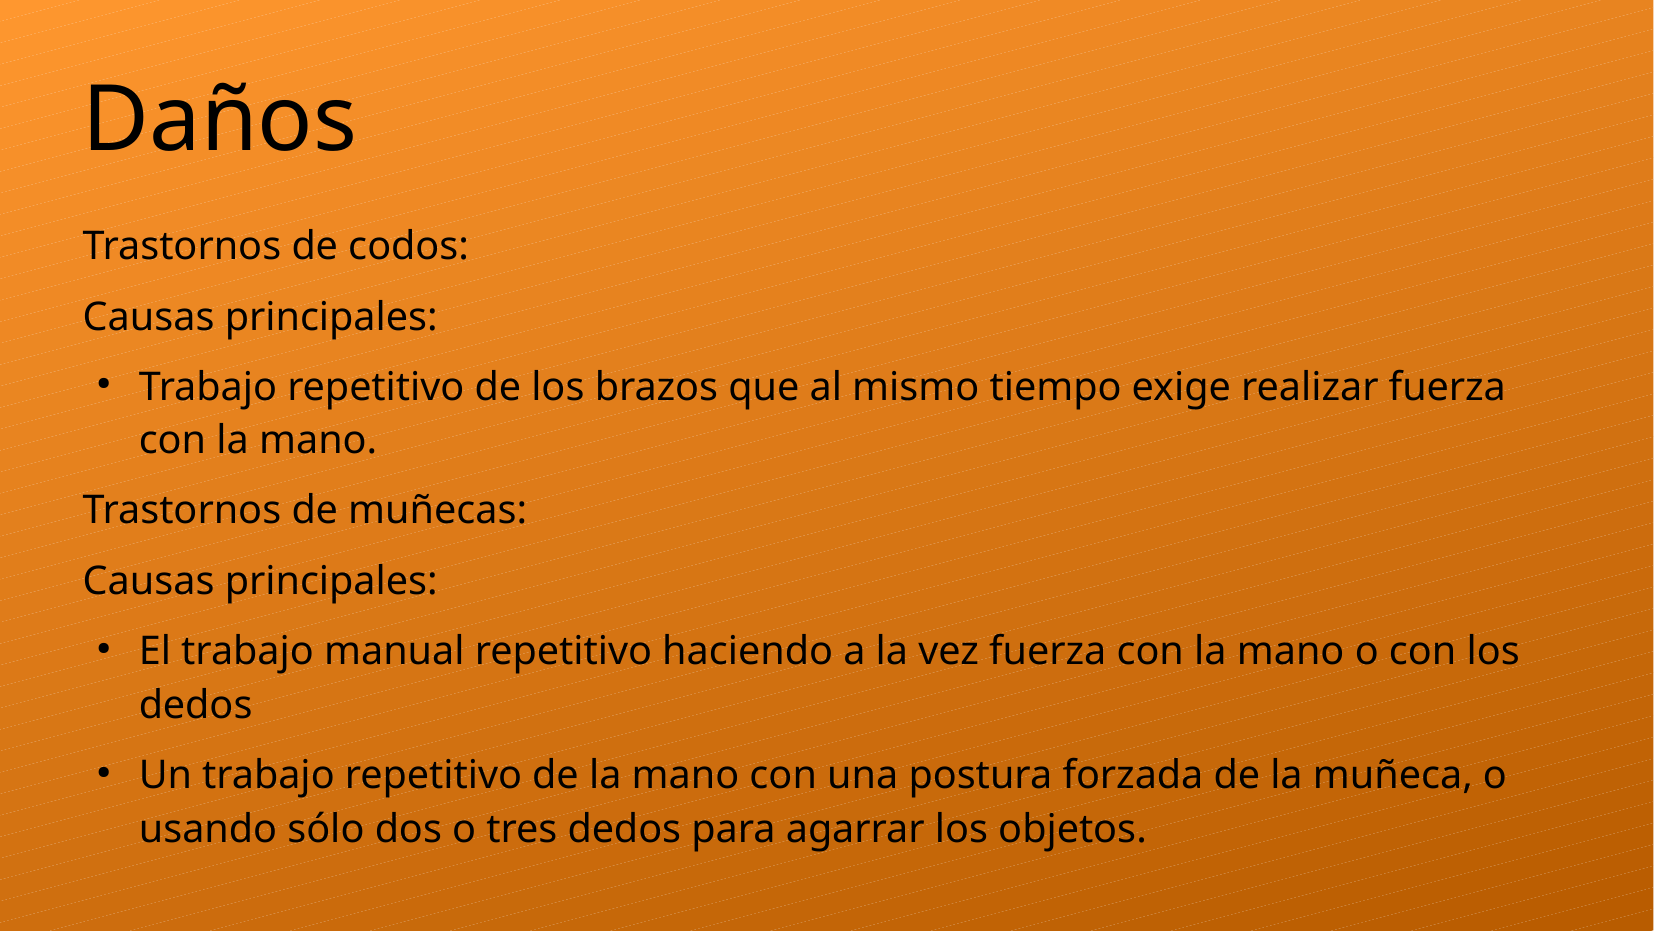

# Daños
Trastornos de codos:
Causas principales:
Trabajo repetitivo de los brazos que al mismo tiempo exige realizar fuerza con la mano.
Trastornos de muñecas:
Causas principales:
El trabajo manual repetitivo haciendo a la vez fuerza con la mano o con los dedos
Un trabajo repetitivo de la mano con una postura forzada de la muñeca, o usando sólo dos o tres dedos para agarrar los objetos.